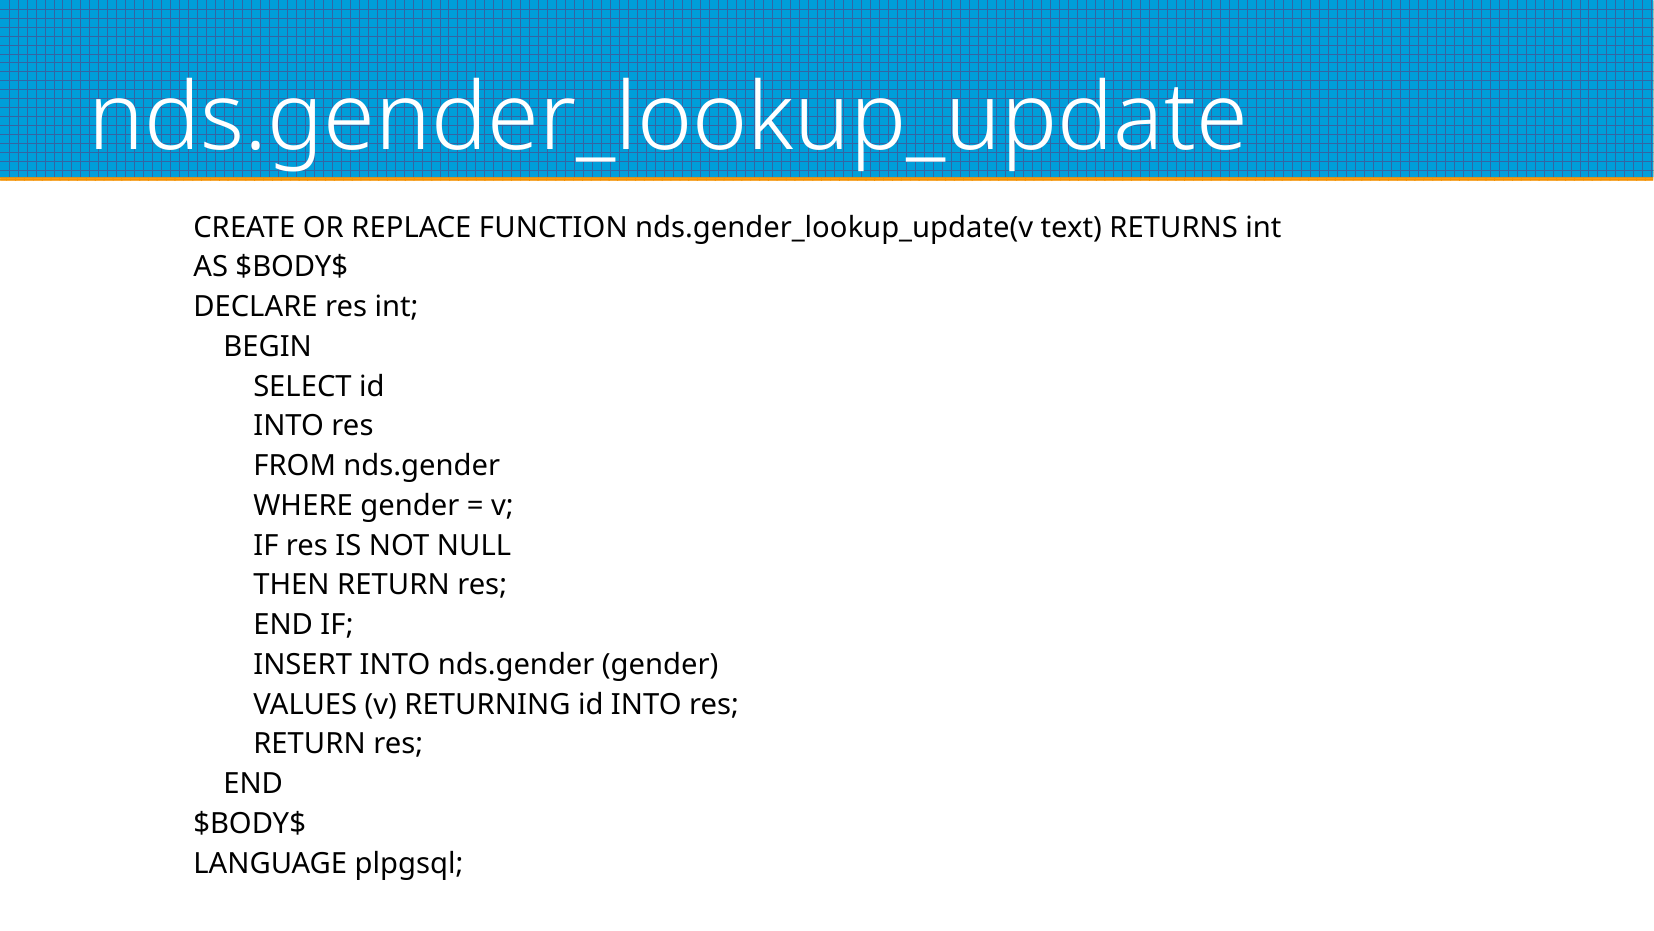

# nds.gender_lookup_update
CREATE OR REPLACE FUNCTION nds.gender_lookup_update(v text) RETURNS int
AS $BODY$
DECLARE res int;
 BEGIN
 SELECT id
 INTO res
 FROM nds.gender
 WHERE gender = v;
 IF res IS NOT NULL
 THEN RETURN res;
 END IF;
 INSERT INTO nds.gender (gender)
 VALUES (v) RETURNING id INTO res;
 RETURN res;
 END
$BODY$
LANGUAGE plpgsql;